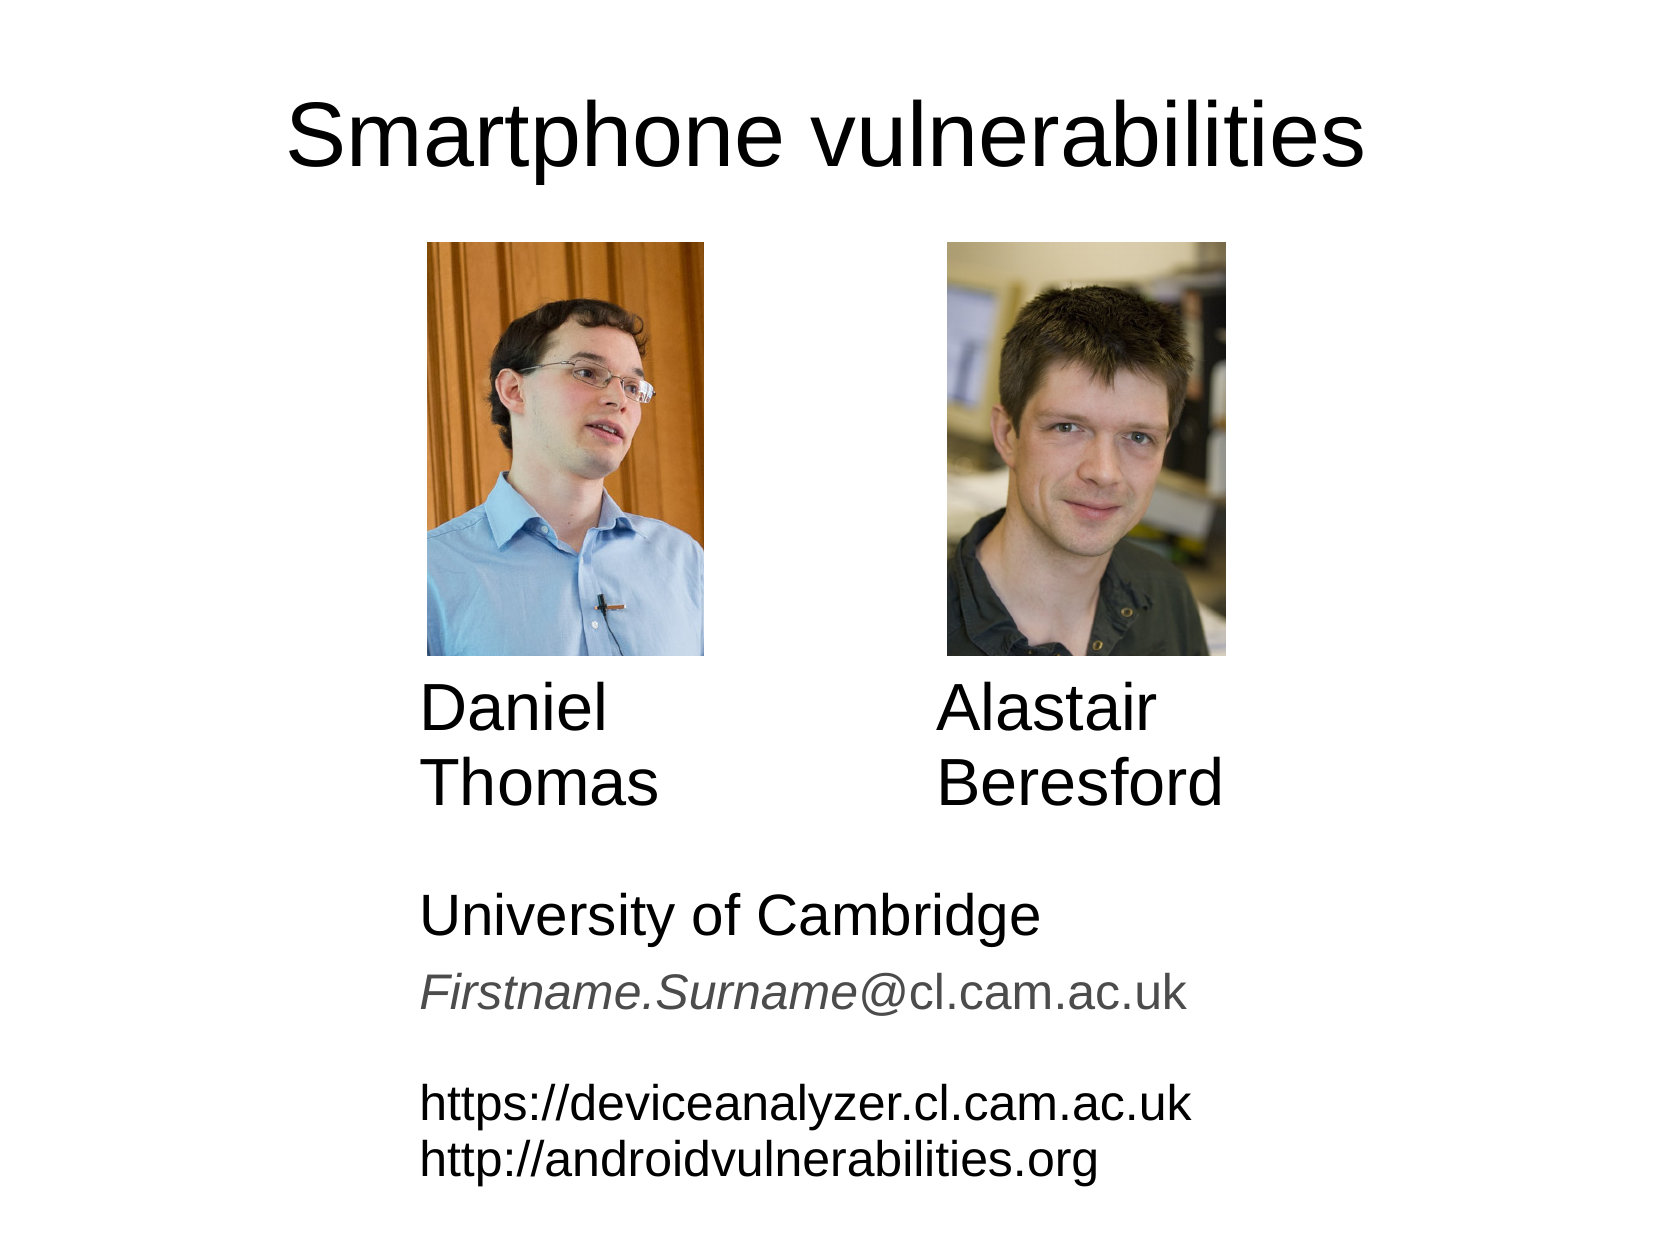

# Smartphone vulnerabilities
		Daniel 			 		Alastair
		Thomas 			 	Beresford
		University of Cambridge
		Firstname.Surname@cl.cam.ac.uk
		https://deviceanalyzer.cl.cam.ac.uk
		http://androidvulnerabilities.org